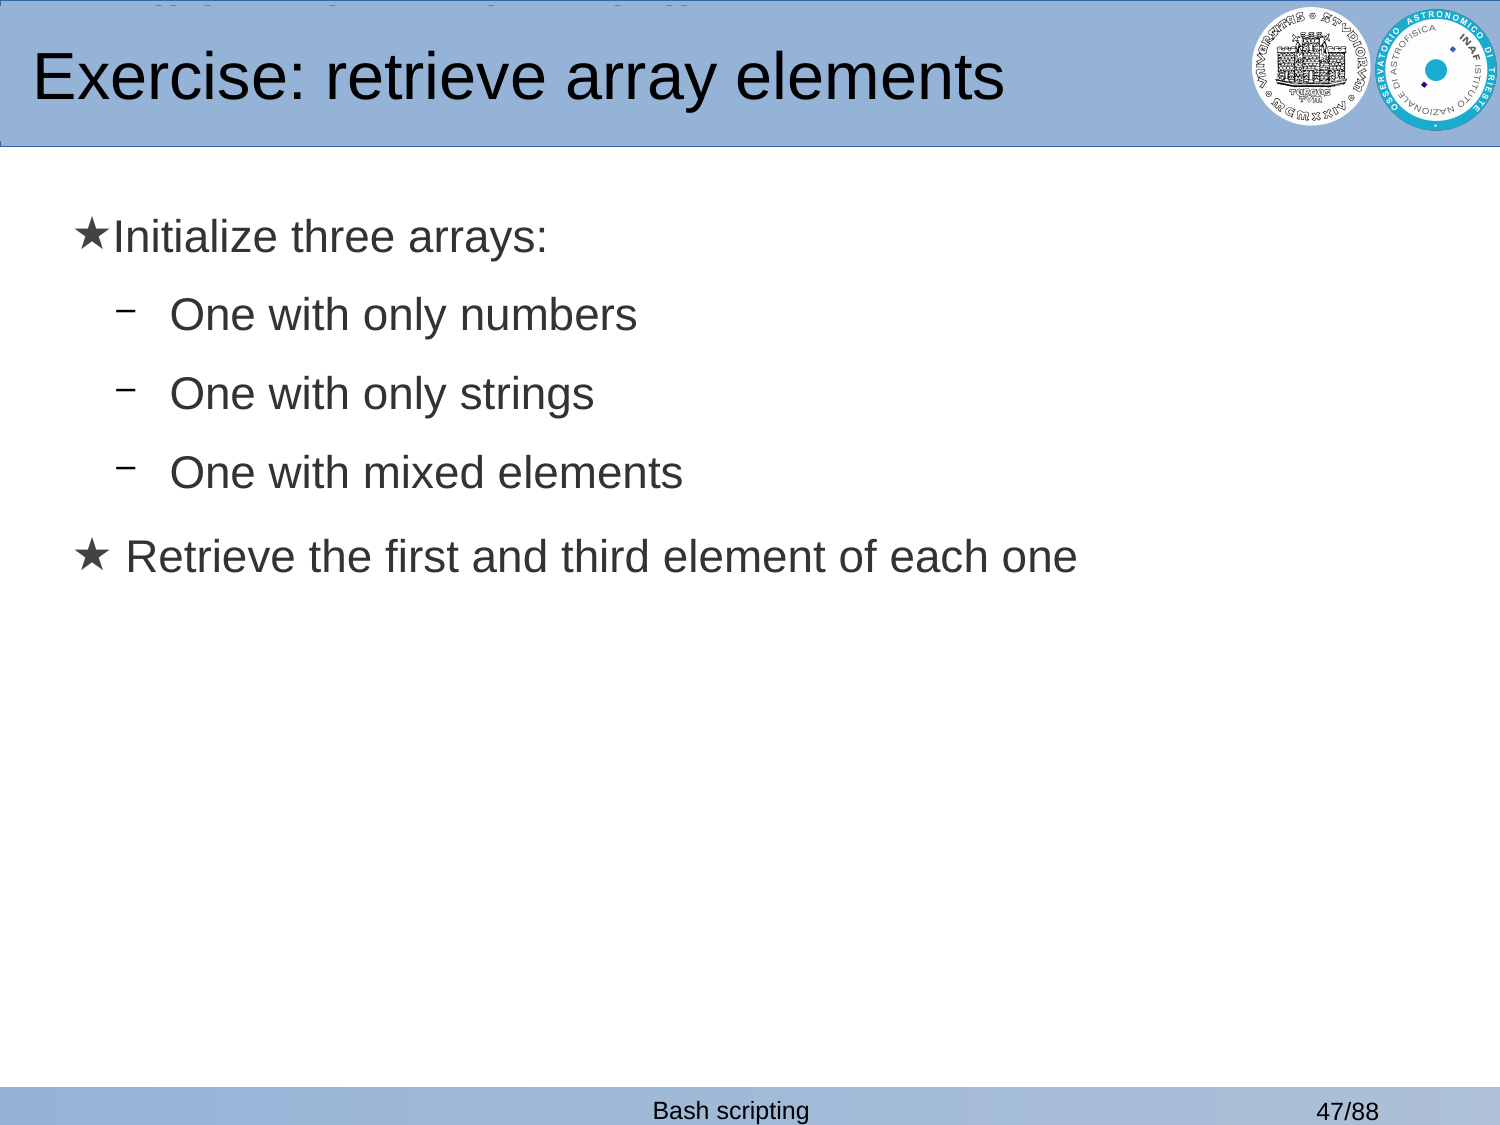

# Traditional service delivery
Exercise: retrieve array elements
Initialize three arrays:
One with only numbers
One with only strings
One with mixed elements
 Retrieve the first and third element of each one